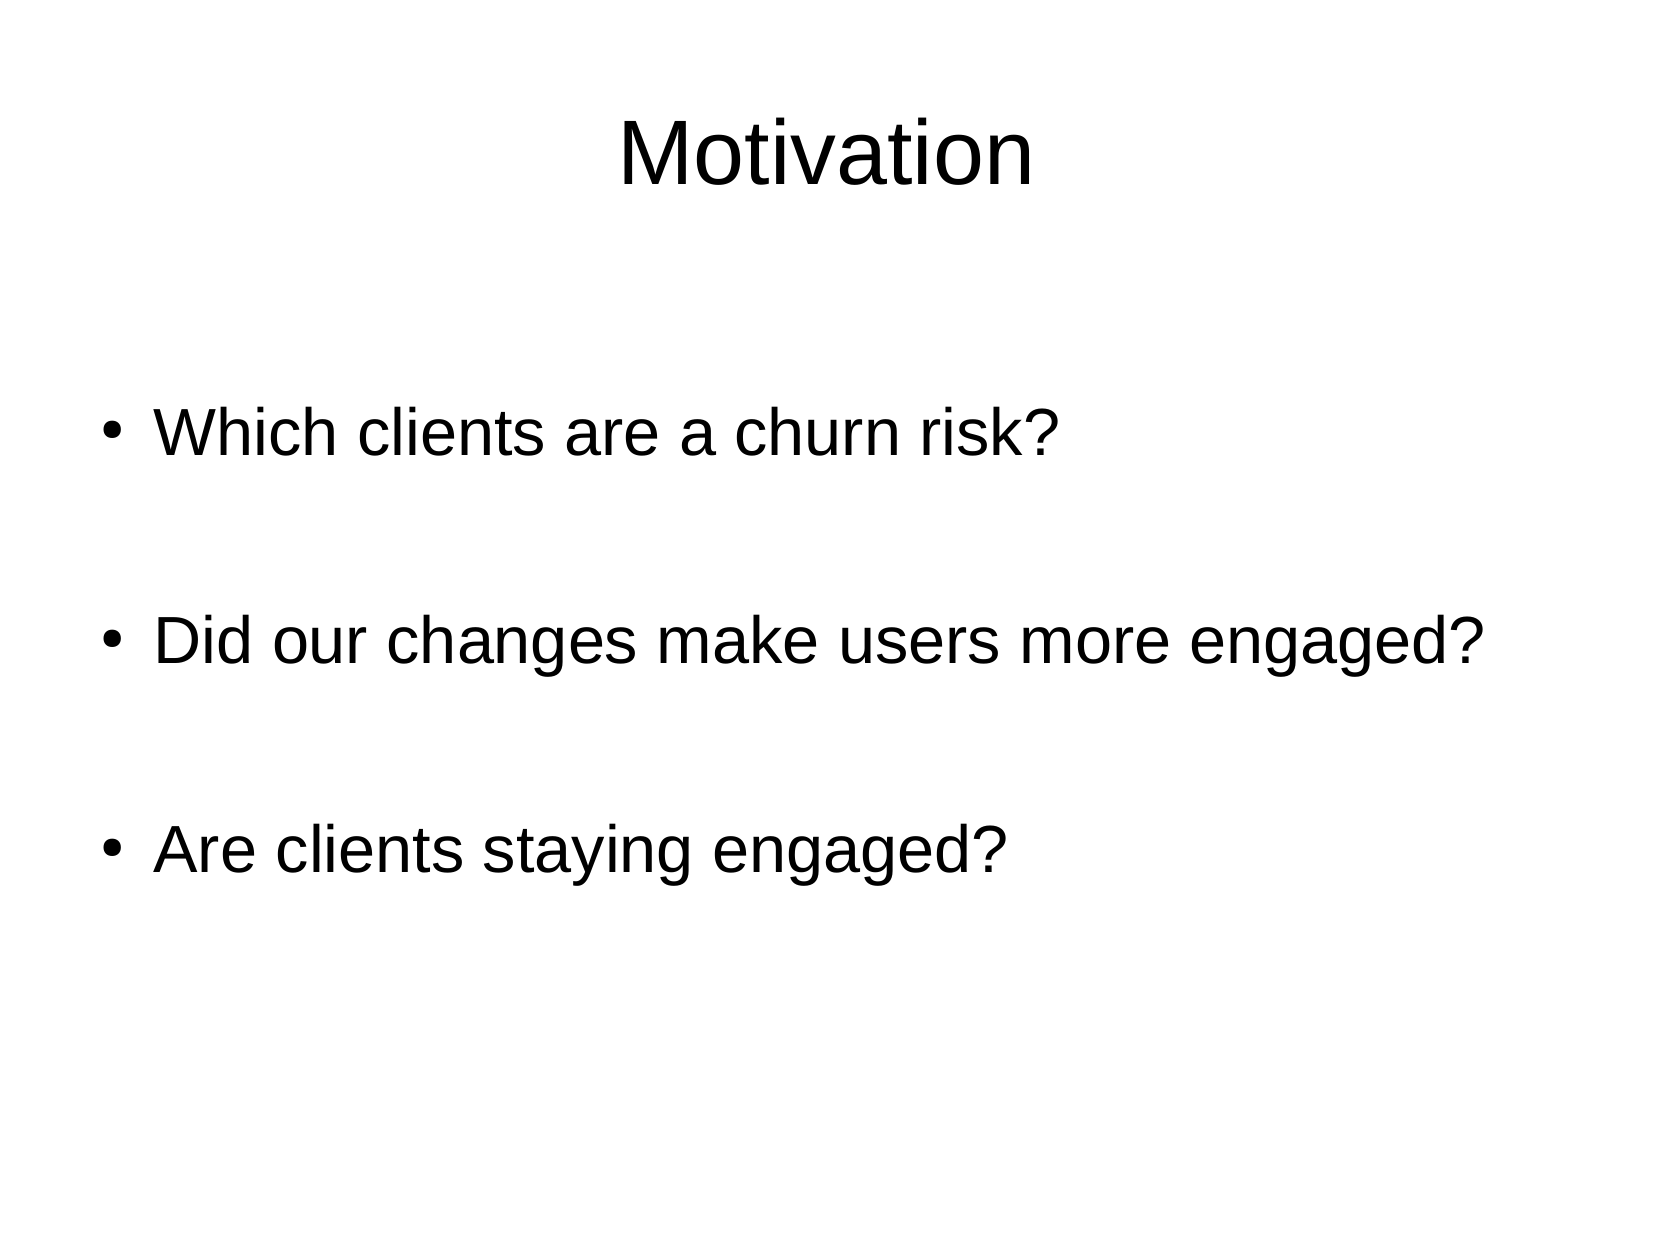

# Motivation
Which clients are a churn risk?
Did our changes make users more engaged?
Are clients staying engaged?